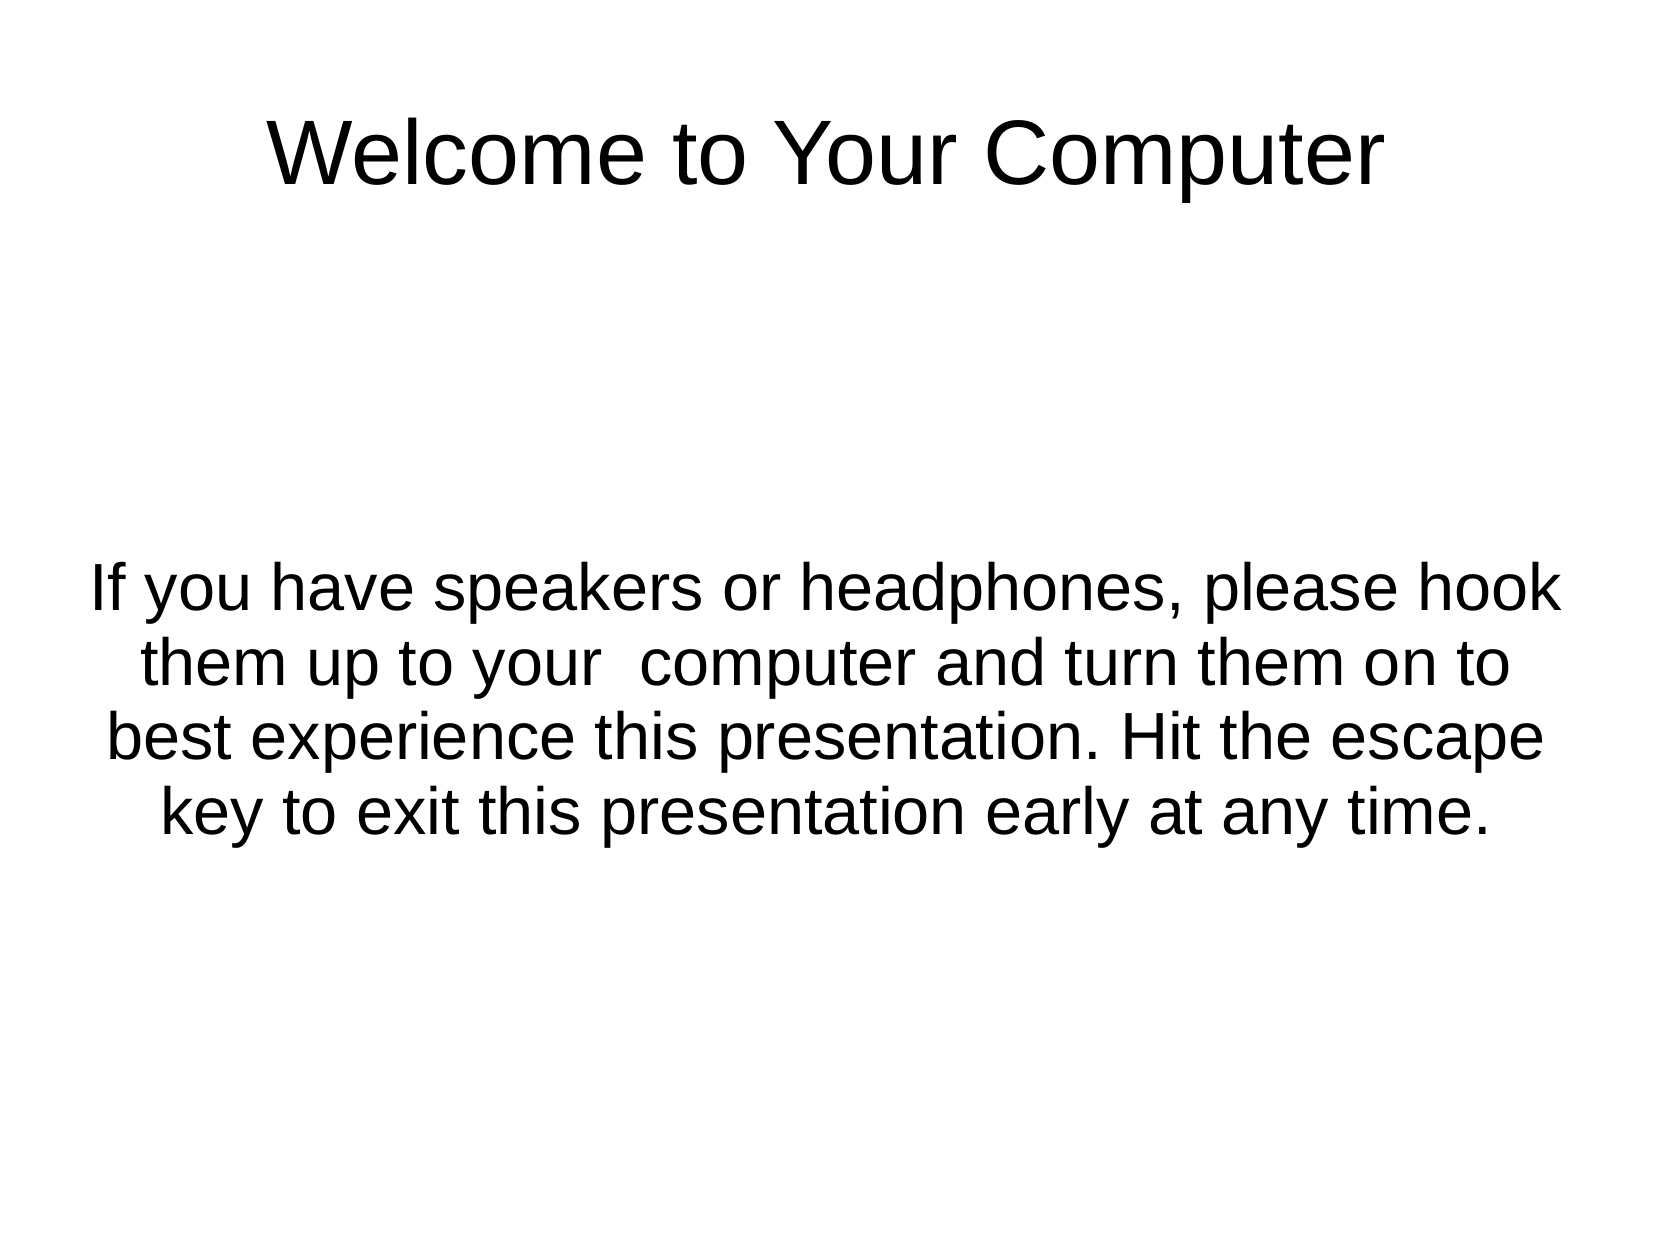

# Welcome to Your Computer
If you have speakers or headphones, please hook them up to your computer and turn them on to best experience this presentation. Hit the escape key to exit this presentation early at any time.